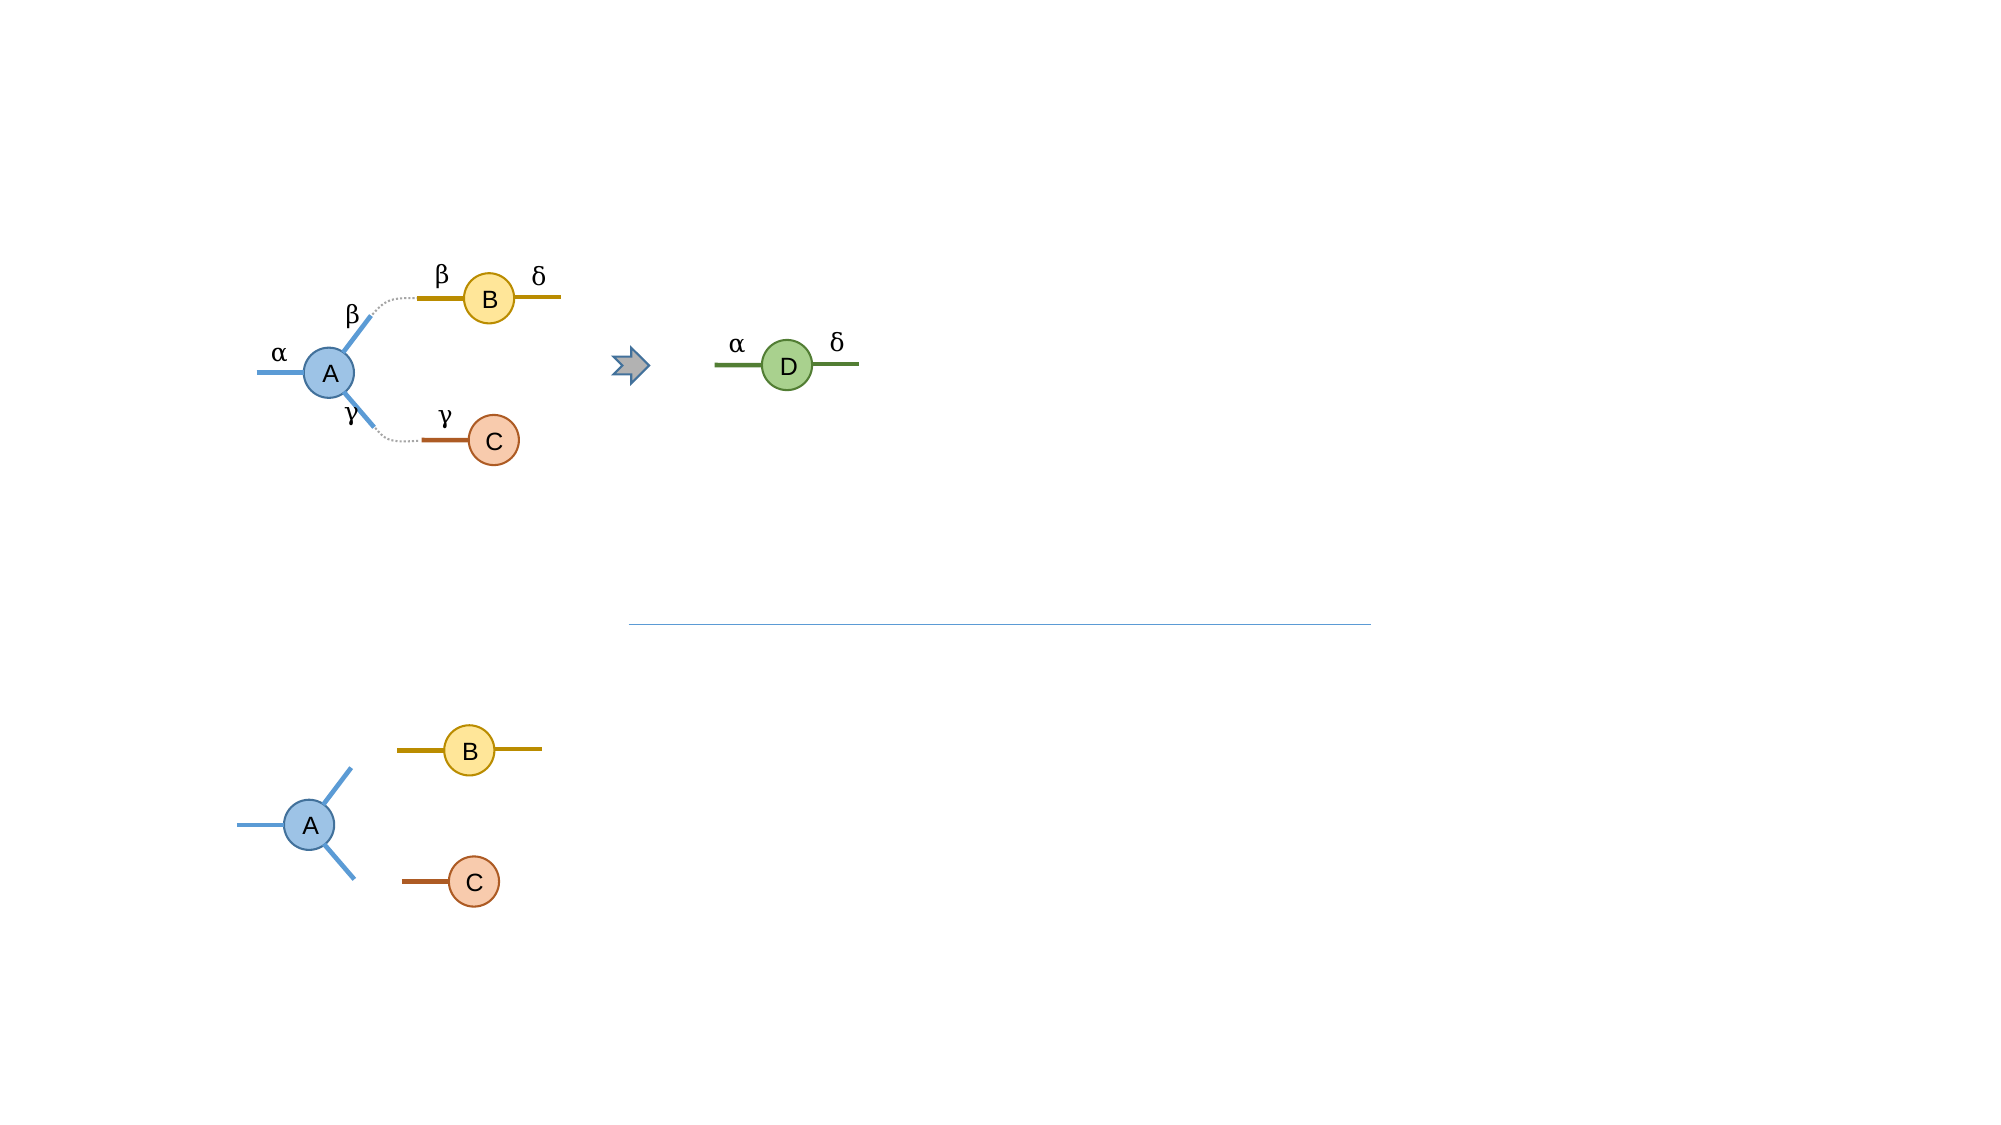

β
δ
B
β
δ
α
α
D
A
γ
γ
C
B
A
C